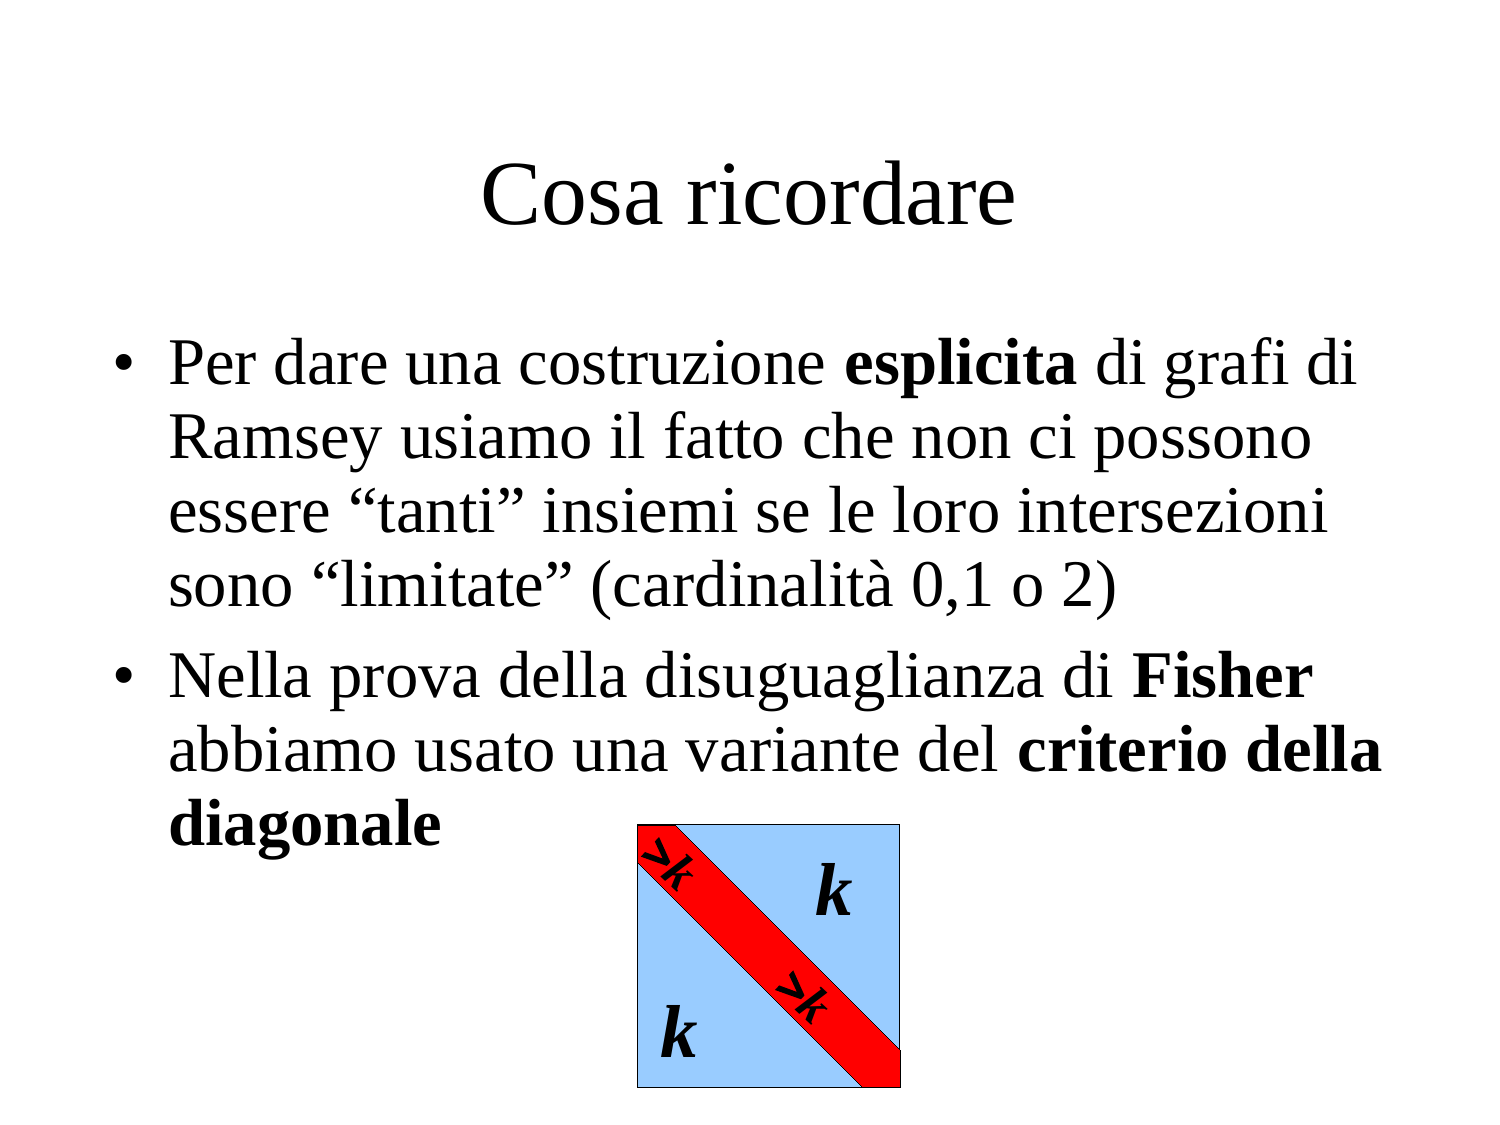

# Cosa ricordare
Per dare una costruzione esplicita di grafi di Ramsey usiamo il fatto che non ci possono essere “tanti” insiemi se le loro intersezioni sono “limitate” (cardinalità 0,1 o 2)
Nella prova della disuguaglianza di Fisher abbiamo usato una variante del criterio della diagonale
k
>k
k
>k